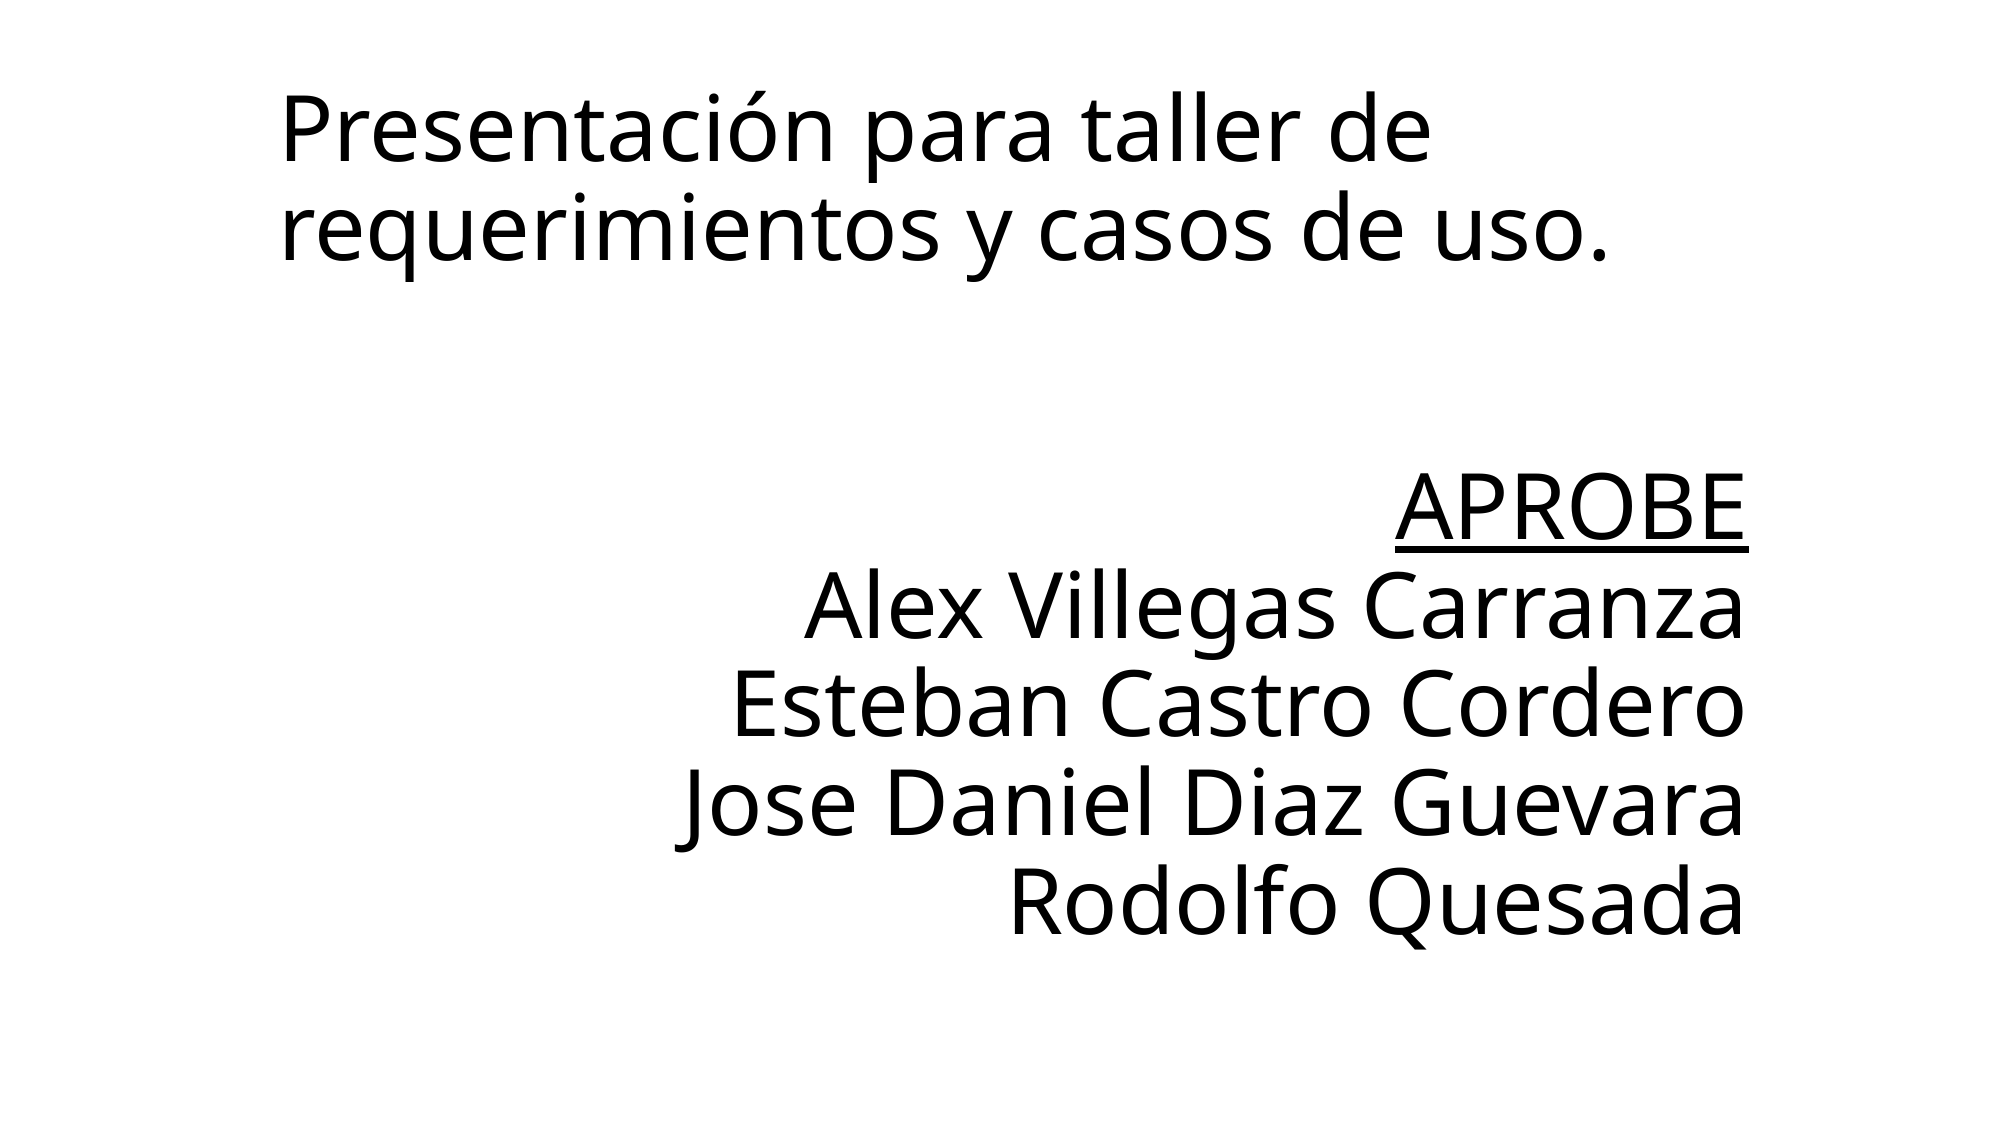

# Presentación para taller de requerimientos y casos de uso.
APROBE
Alex Villegas Carranza
Esteban Castro Cordero
Jose Daniel Diaz Guevara
Rodolfo Quesada